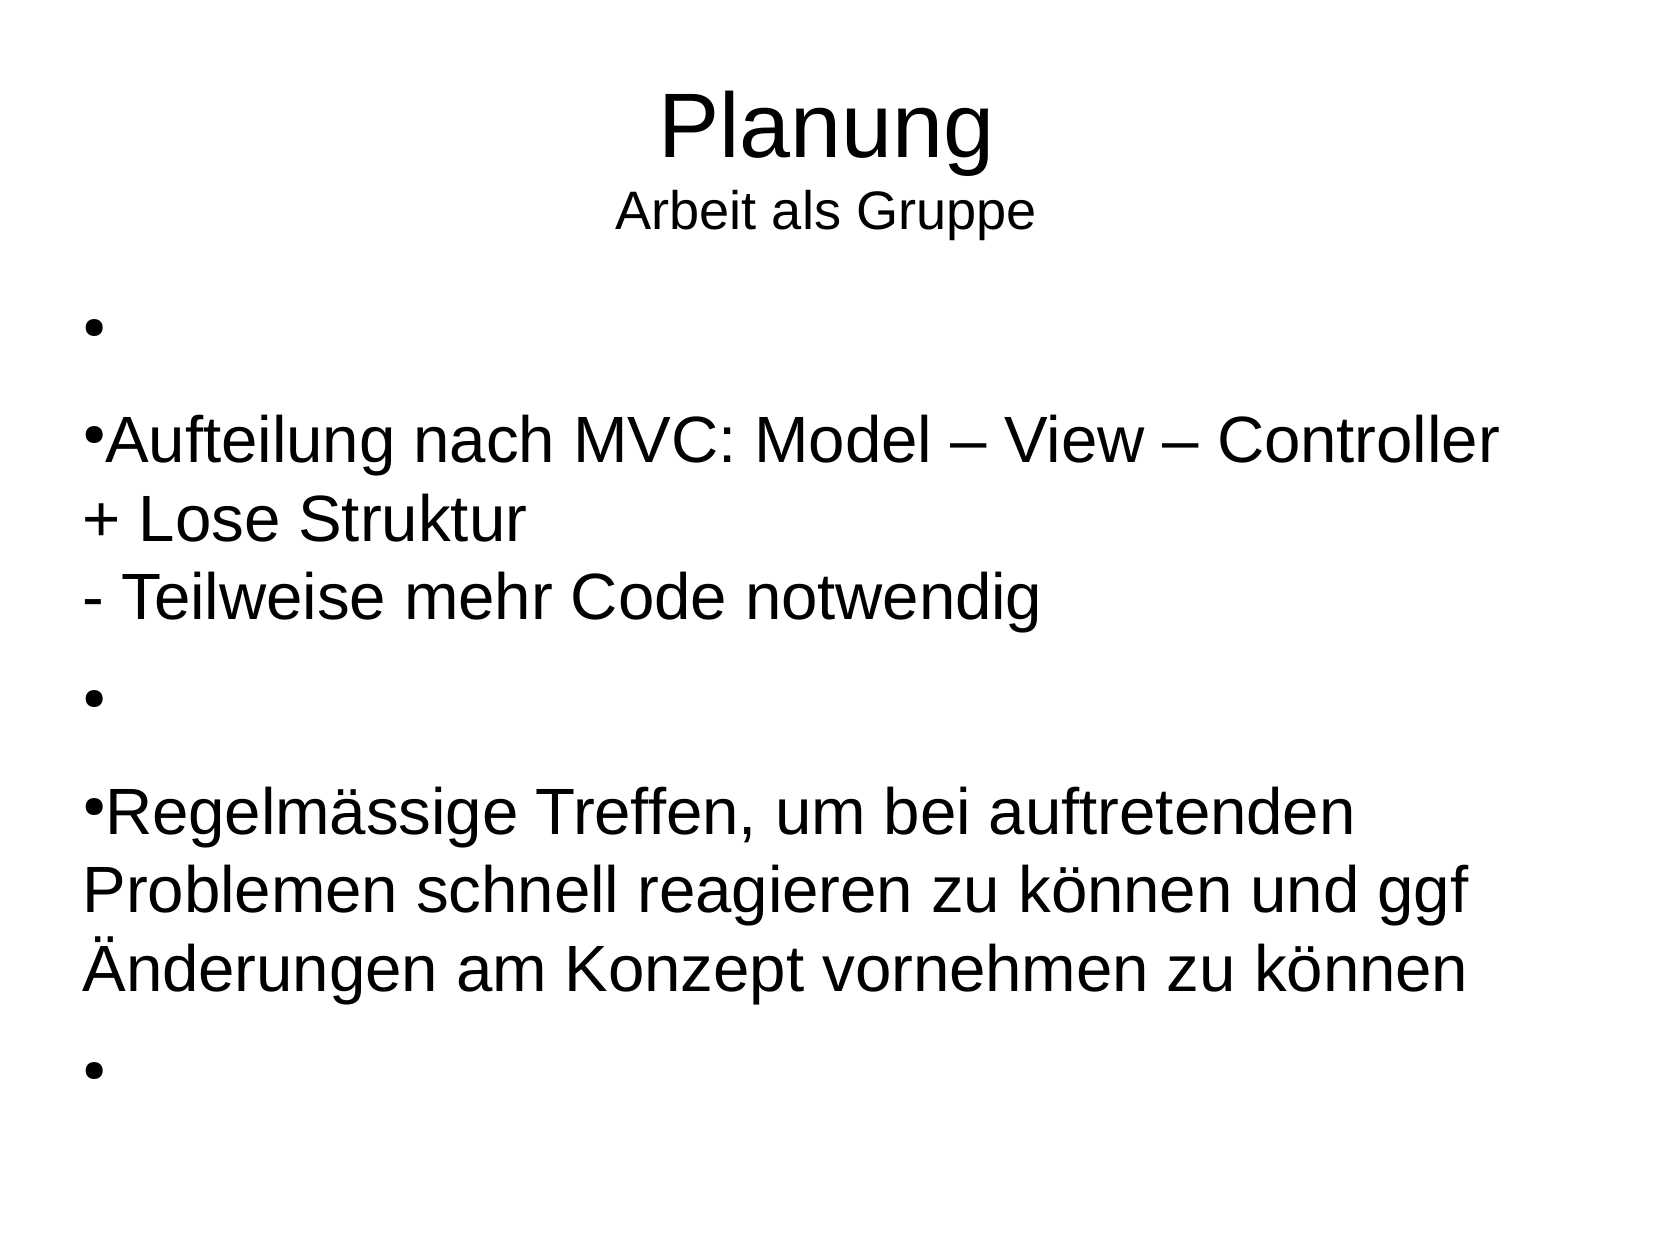

# Planung Arbeit als Gruppe
Aufteilung nach MVC: Model – View – Controller
+ Lose Struktur
- Teilweise mehr Code notwendig
Regelmässige Treffen, um bei auftretenden Problemen schnell reagieren zu können und ggf Änderungen am Konzept vornehmen zu können